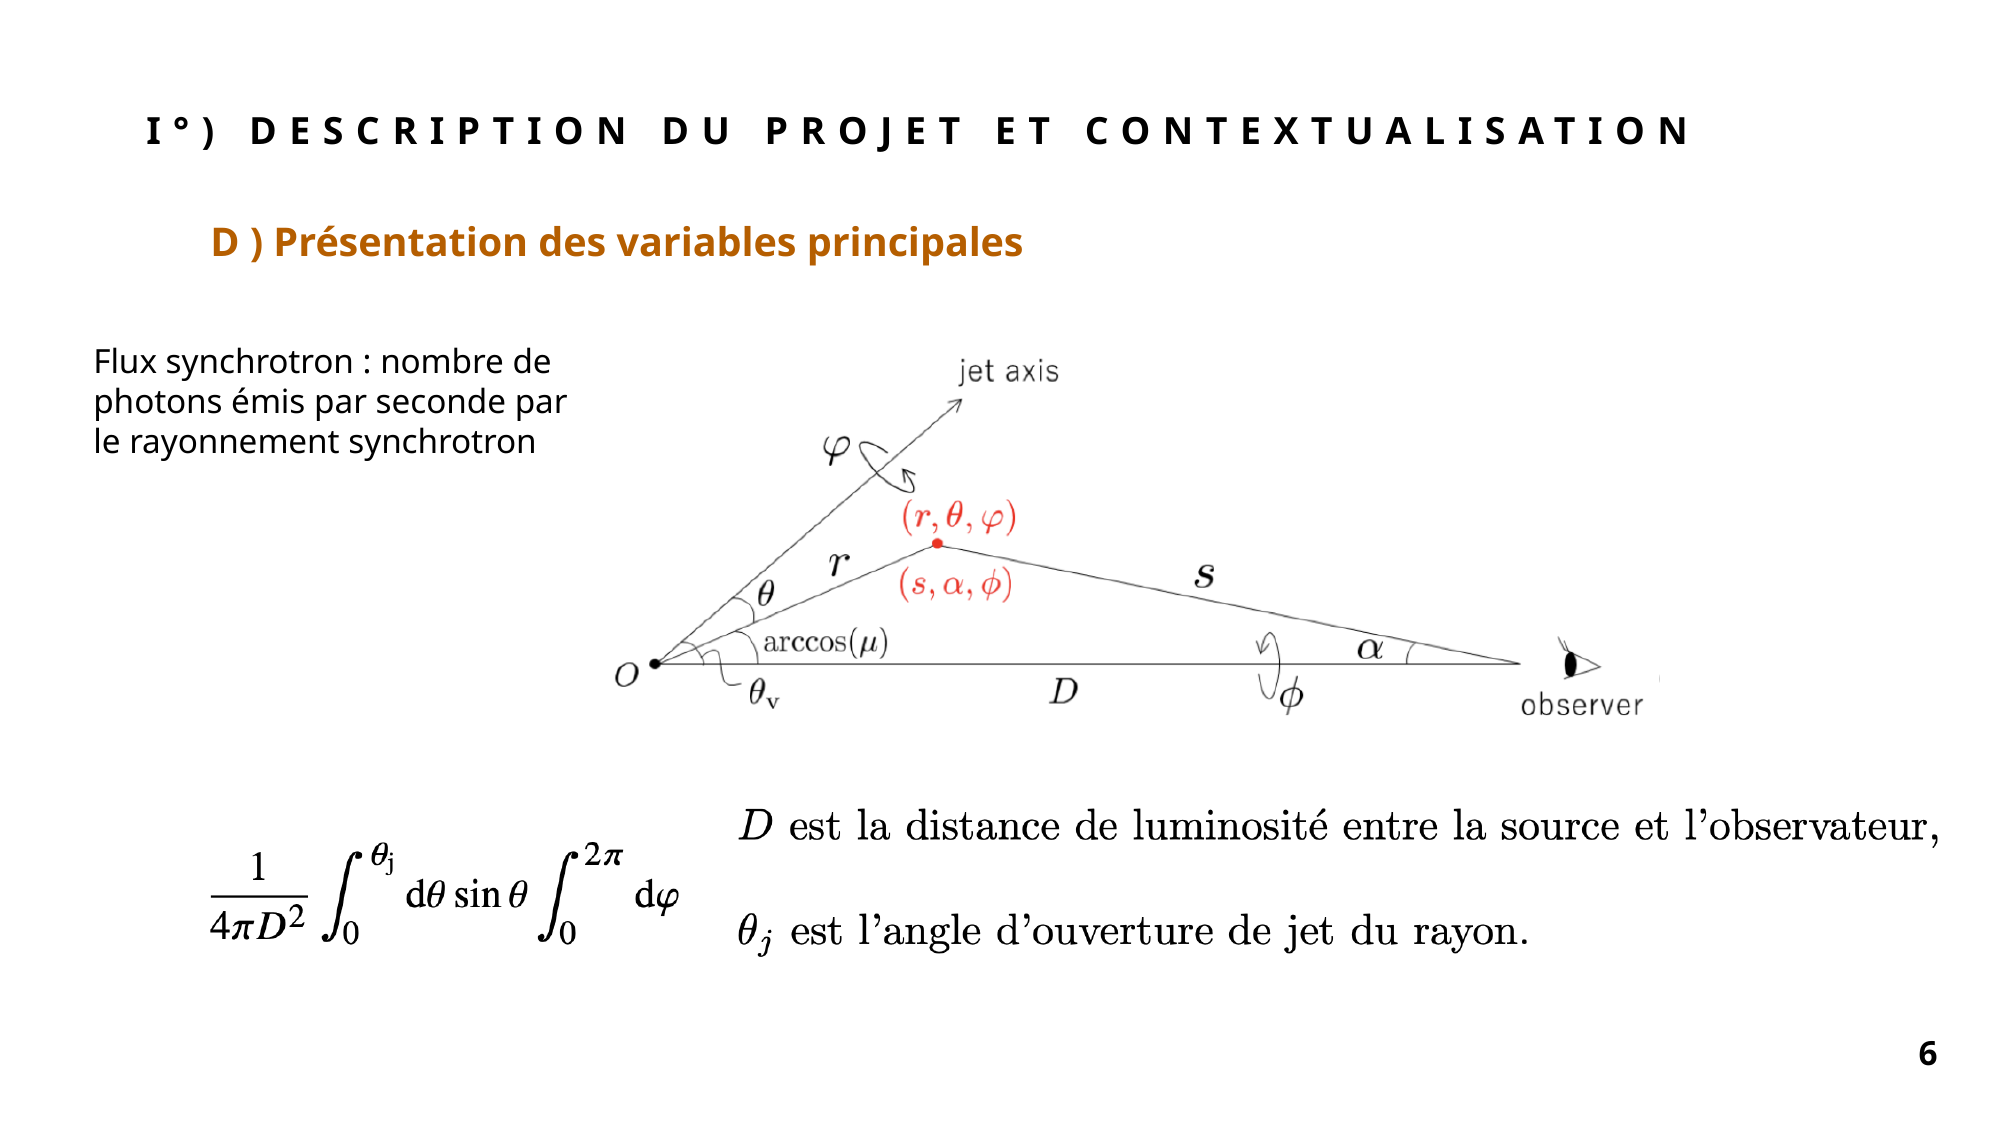

I°) Description du projet et contextualisation
# D ) Présentation des variables principales
Mines Paris | PSL
Flux synchrotron : nombre de photons émis par seconde par le rayonnement synchrotron
6